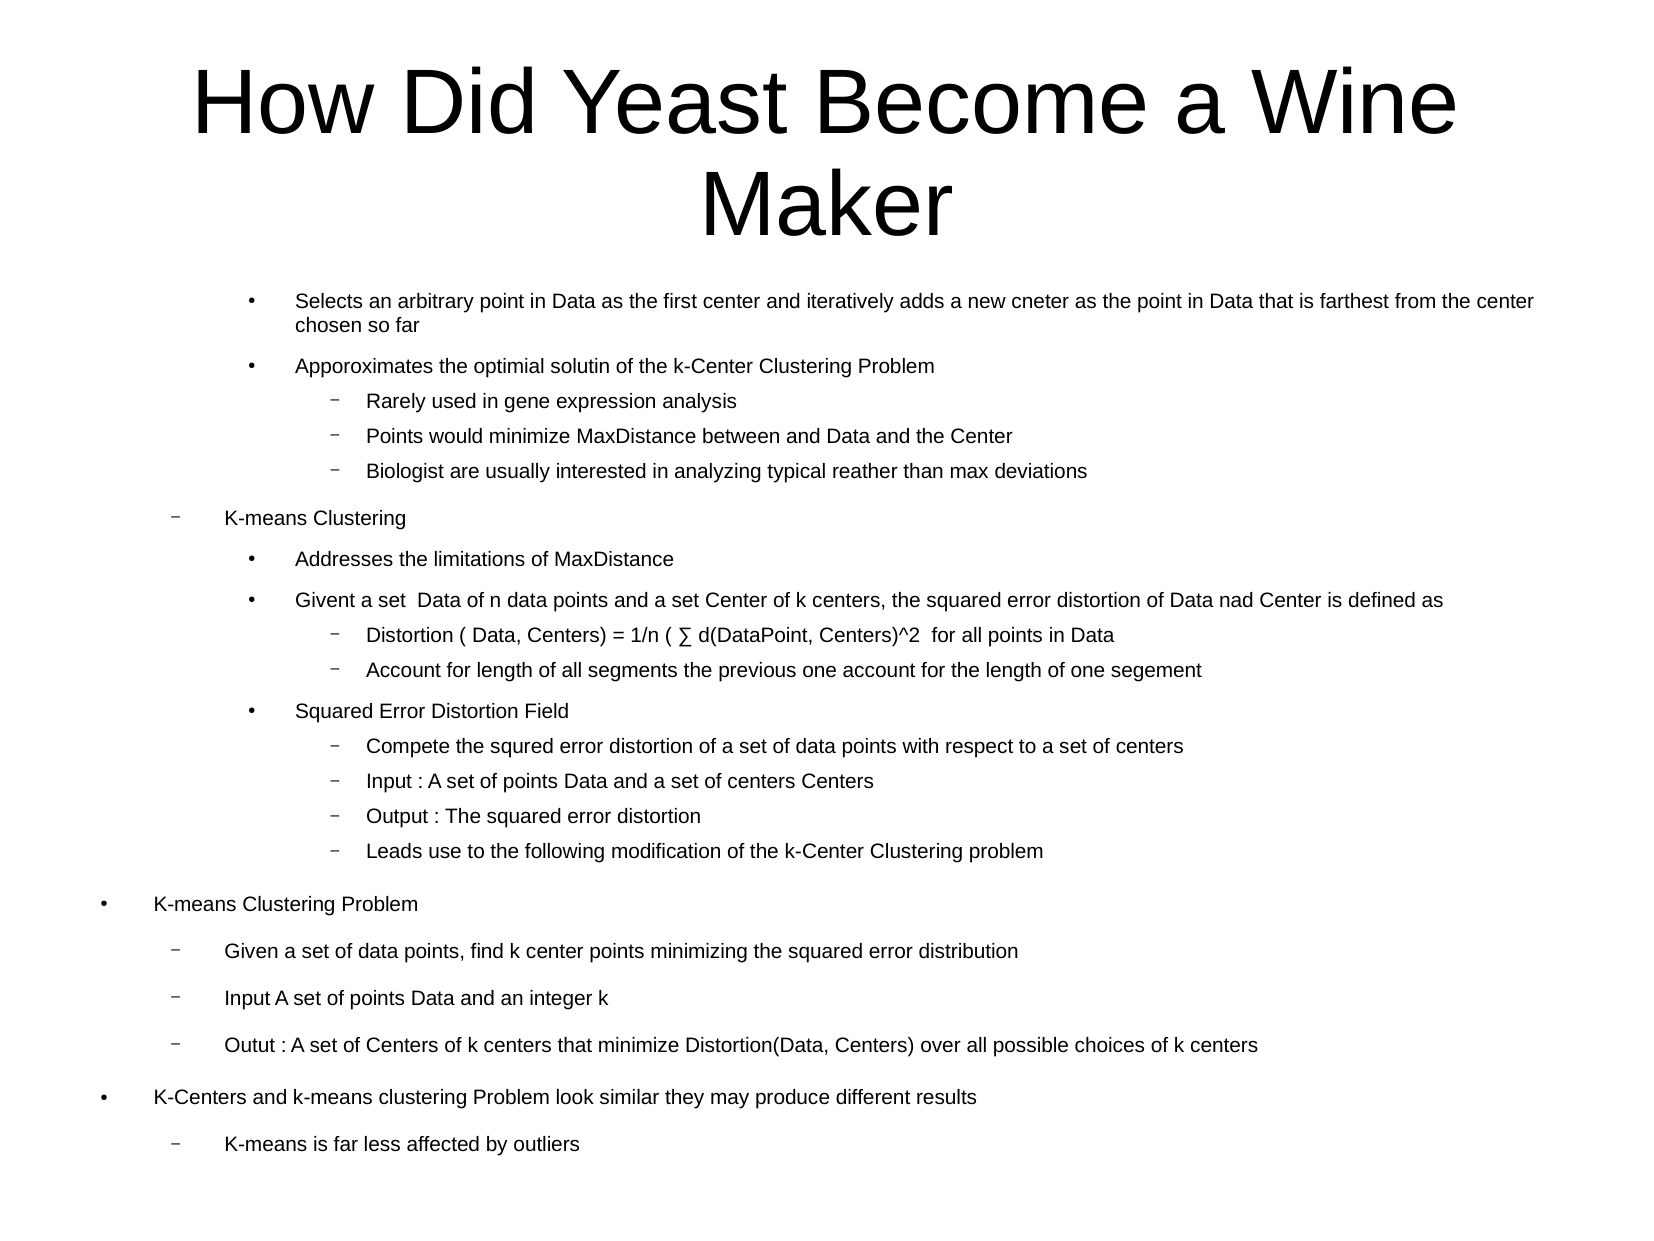

# How Did Yeast Become a Wine Maker
Selects an arbitrary point in Data as the first center and iteratively adds a new cneter as the point in Data that is farthest from the center chosen so far
Apporoximates the optimial solutin of the k-Center Clustering Problem
Rarely used in gene expression analysis
Points would minimize MaxDistance between and Data and the Center
Biologist are usually interested in analyzing typical reather than max deviations
K-means Clustering
Addresses the limitations of MaxDistance
Givent a set Data of n data points and a set Center of k centers, the squared error distortion of Data nad Center is defined as
Distortion ( Data, Centers) = 1/n ( ∑ d(DataPoint, Centers)^2 for all points in Data
Account for length of all segments the previous one account for the length of one segement
Squared Error Distortion Field
Compete the squred error distortion of a set of data points with respect to a set of centers
Input : A set of points Data and a set of centers Centers
Output : The squared error distortion
Leads use to the following modification of the k-Center Clustering problem
K-means Clustering Problem
Given a set of data points, find k center points minimizing the squared error distribution
Input A set of points Data and an integer k
Outut : A set of Centers of k centers that minimize Distortion(Data, Centers) over all possible choices of k centers
K-Centers and k-means clustering Problem look similar they may produce different results
K-means is far less affected by outliers